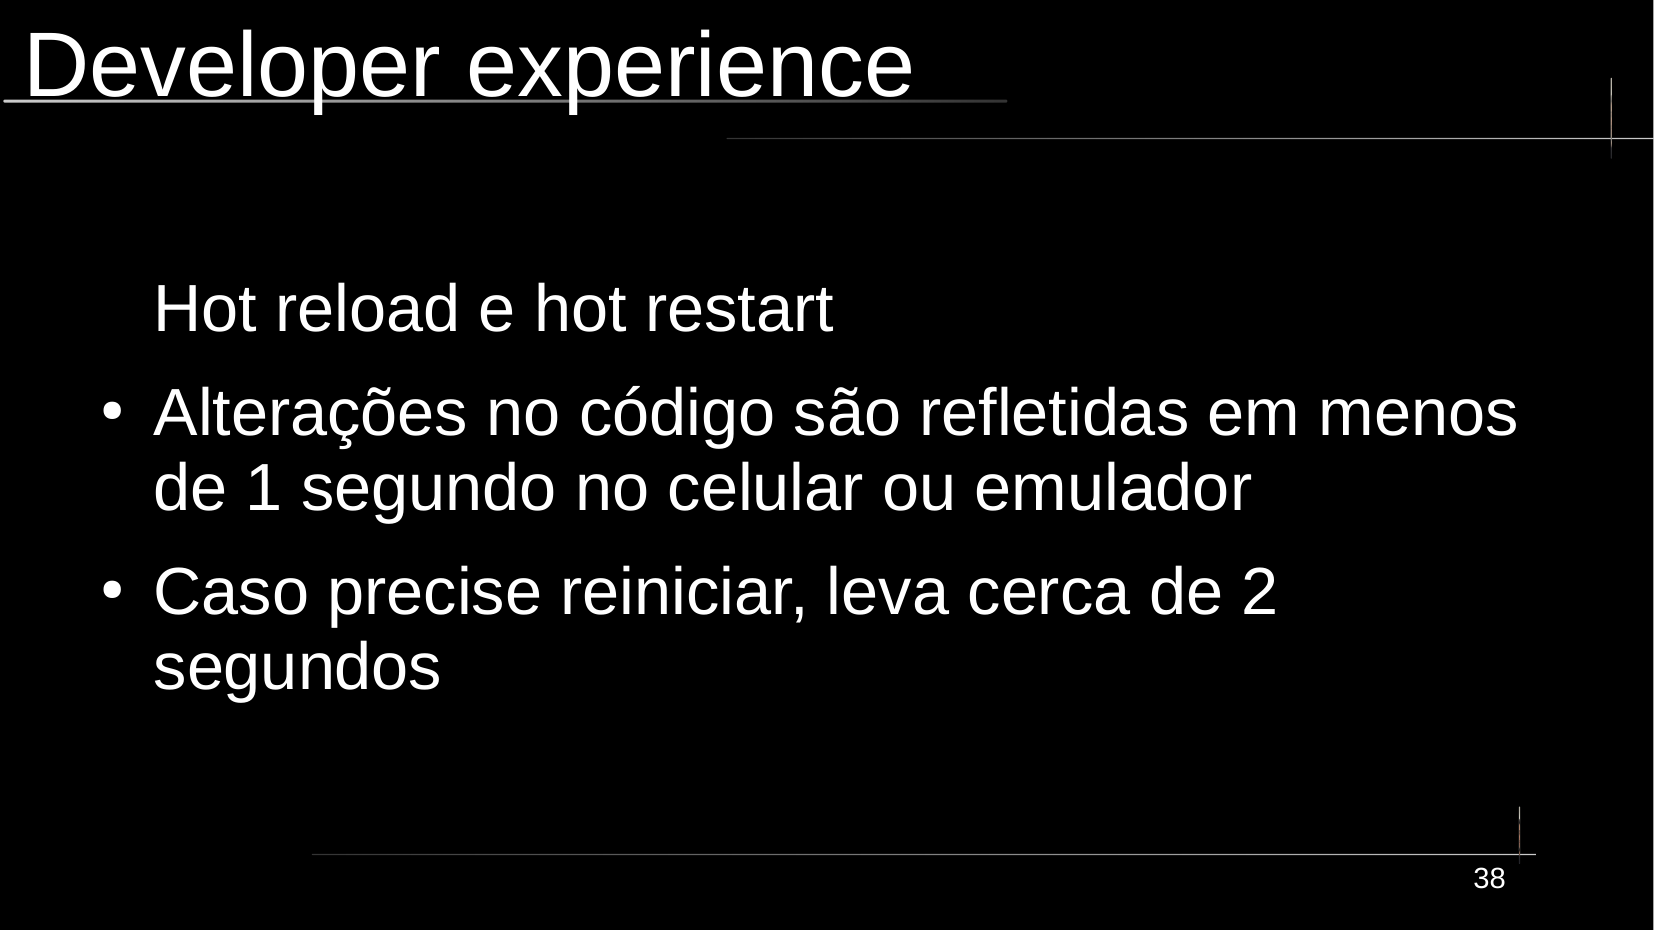

# Developer experience
Hot reload e hot restart
Alterações no código são refletidas em menos de 1 segundo no celular ou emulador
Caso precise reiniciar, leva cerca de 2 segundos
38